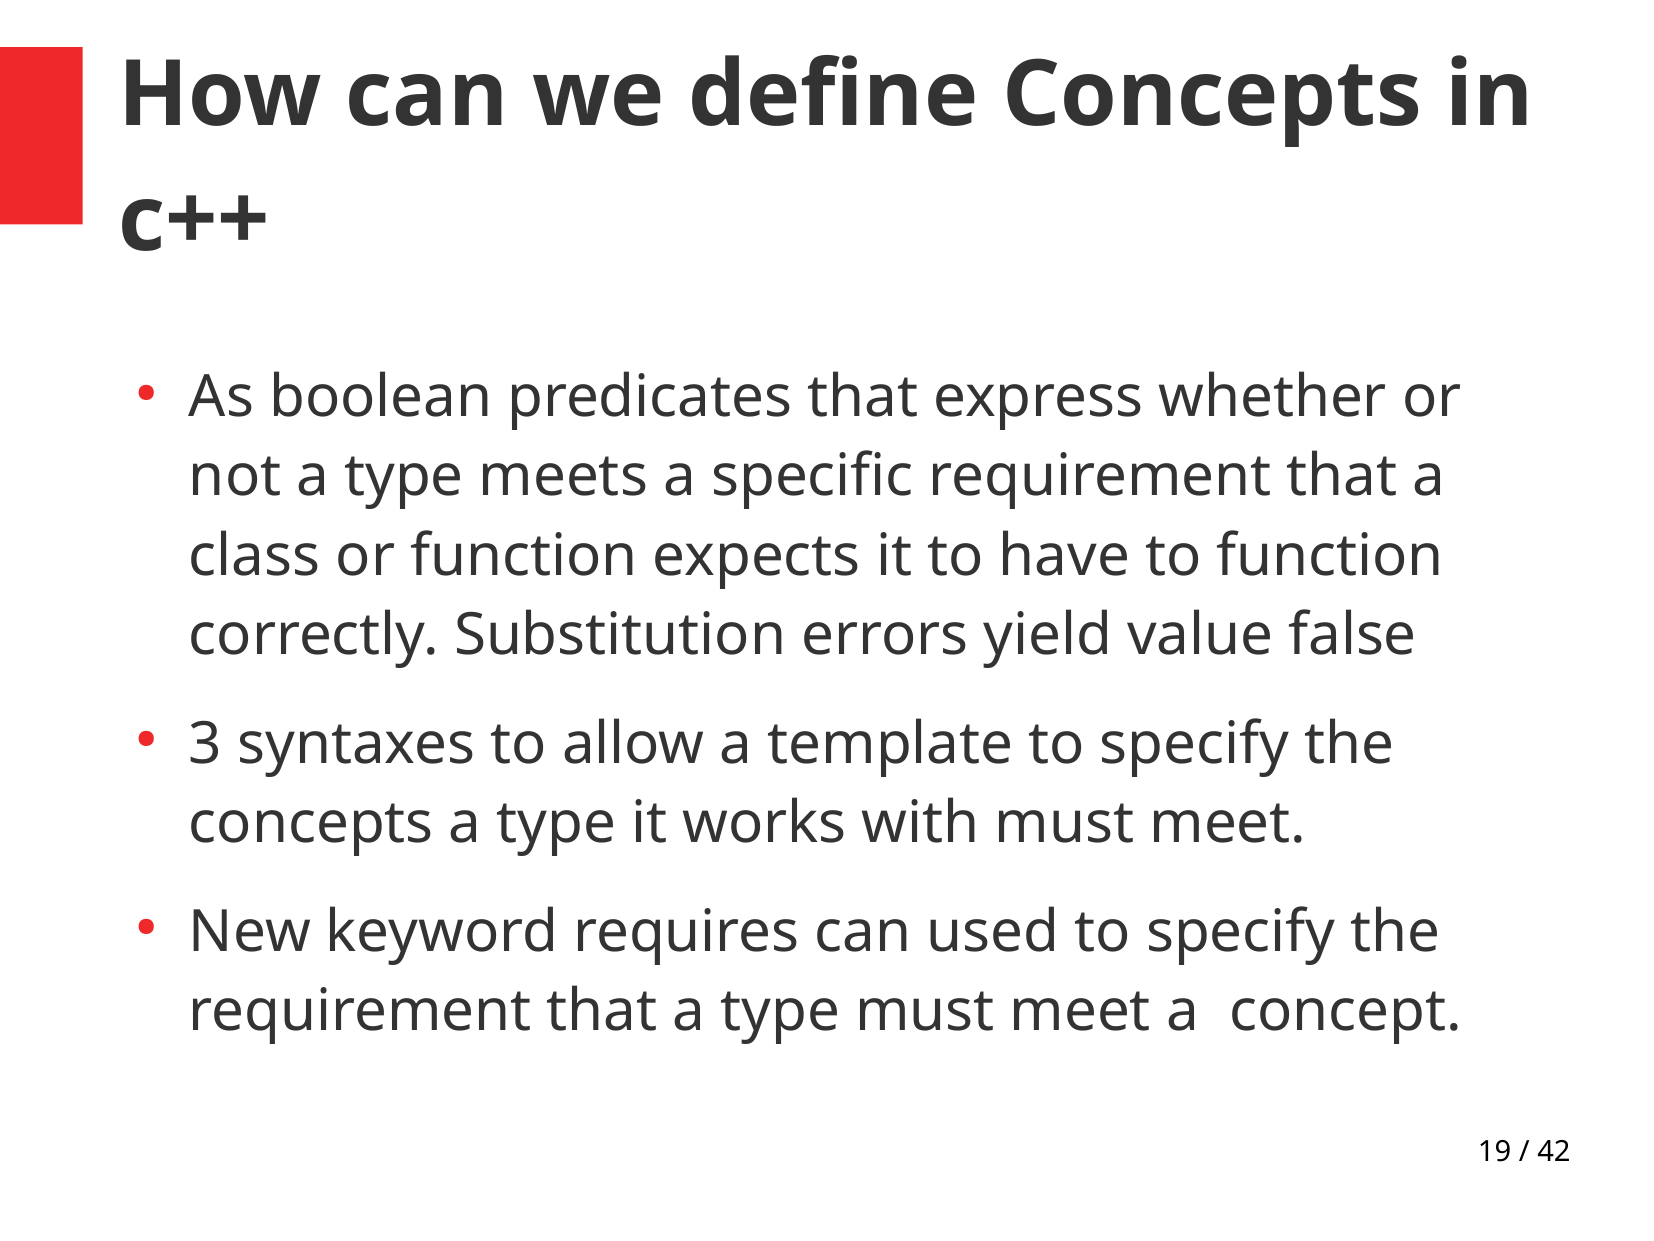

# How can we define Concepts in c++
As boolean predicates that express whether or not a type meets a specific requirement that a class or function expects it to have to function correctly. Substitution errors yield value false
3 syntaxes to allow a template to specify the concepts a type it works with must meet.
New keyword requires can used to specify the requirement that a type must meet a concept.
19